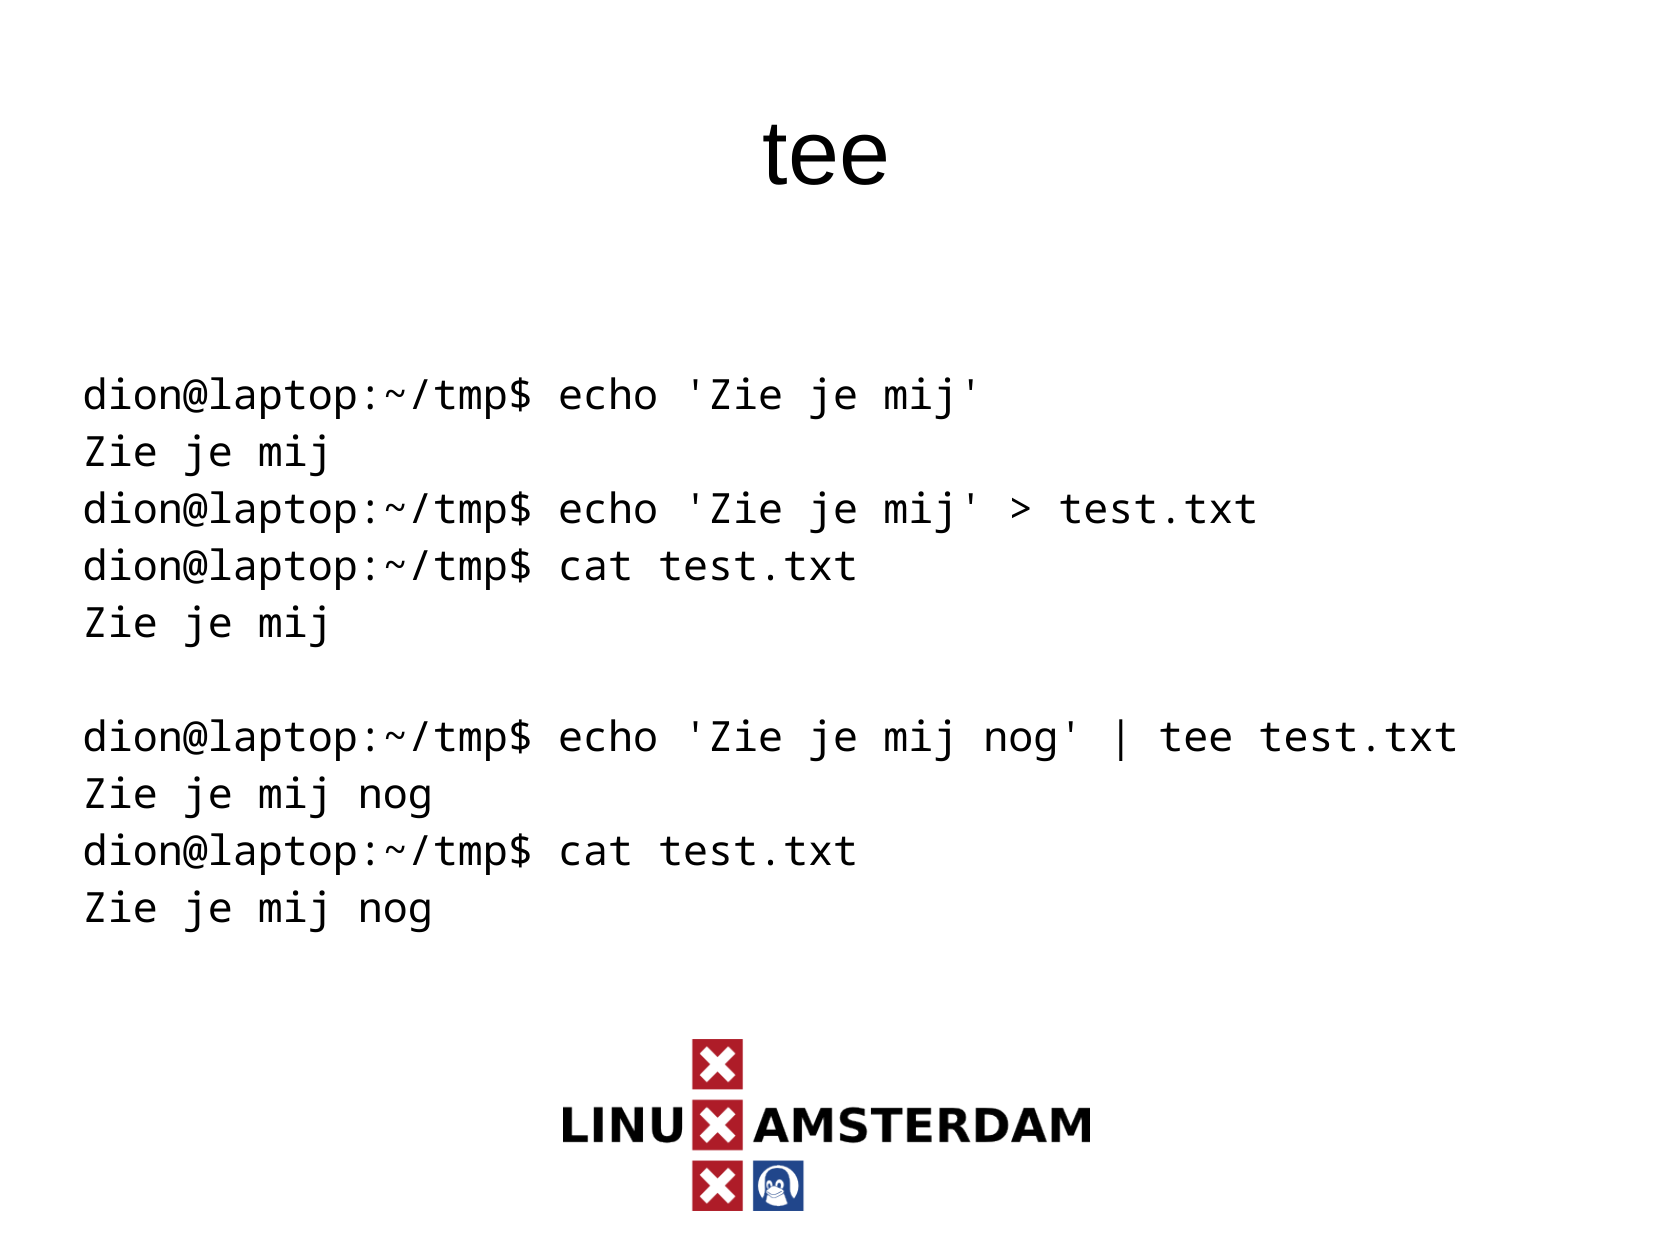

# tee
dion@laptop:~/tmp$ echo 'Zie je mij'
Zie je mij
dion@laptop:~/tmp$ echo 'Zie je mij' > test.txt
dion@laptop:~/tmp$ cat test.txt
Zie je mij
dion@laptop:~/tmp$ echo 'Zie je mij nog' | tee test.txt
Zie je mij nog
dion@laptop:~/tmp$ cat test.txt
Zie je mij nog